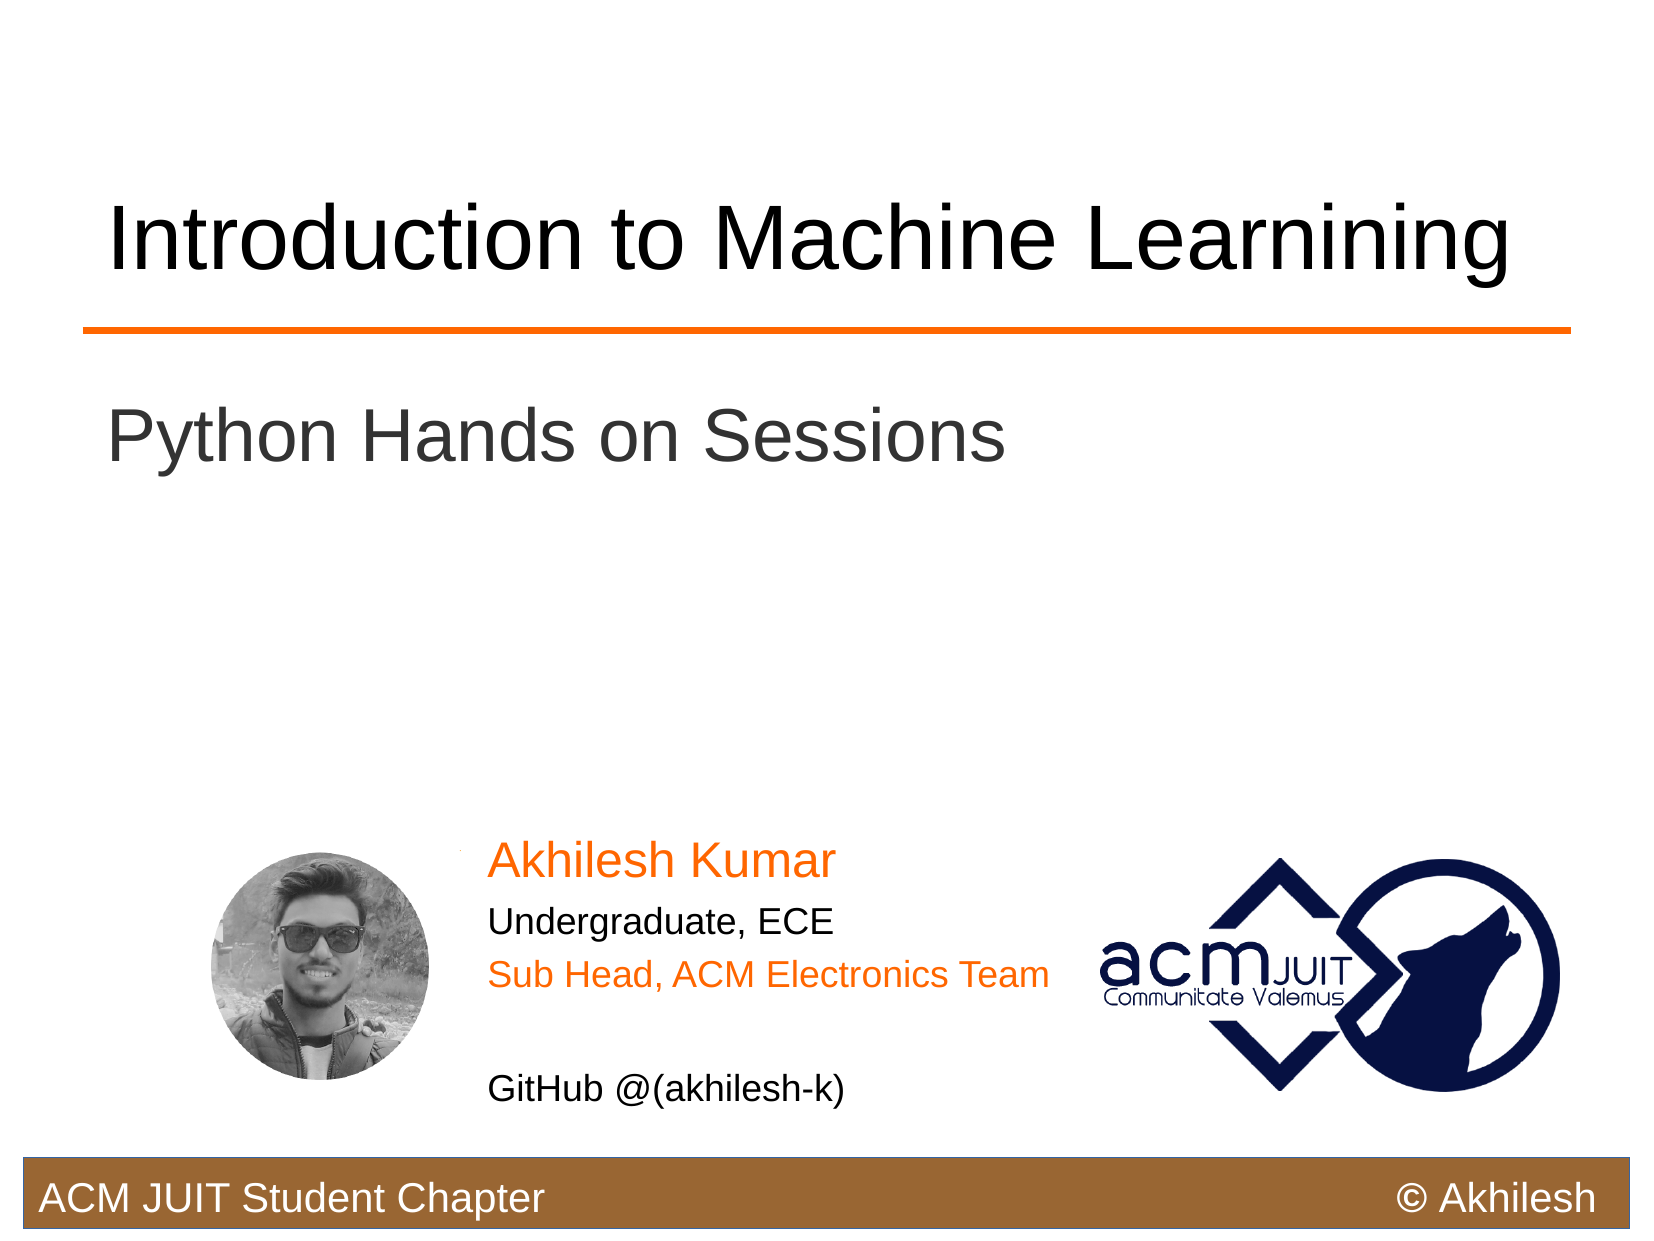

# Introduction to Machine Learnining Python Hands on Sessions
Akhilesh Kumar
Undergraduate, ECE
Sub Head, ACM Electronics Team
GitHub @(akhilesh-k)
ACM JUIT Student Chapter
© Akhilesh